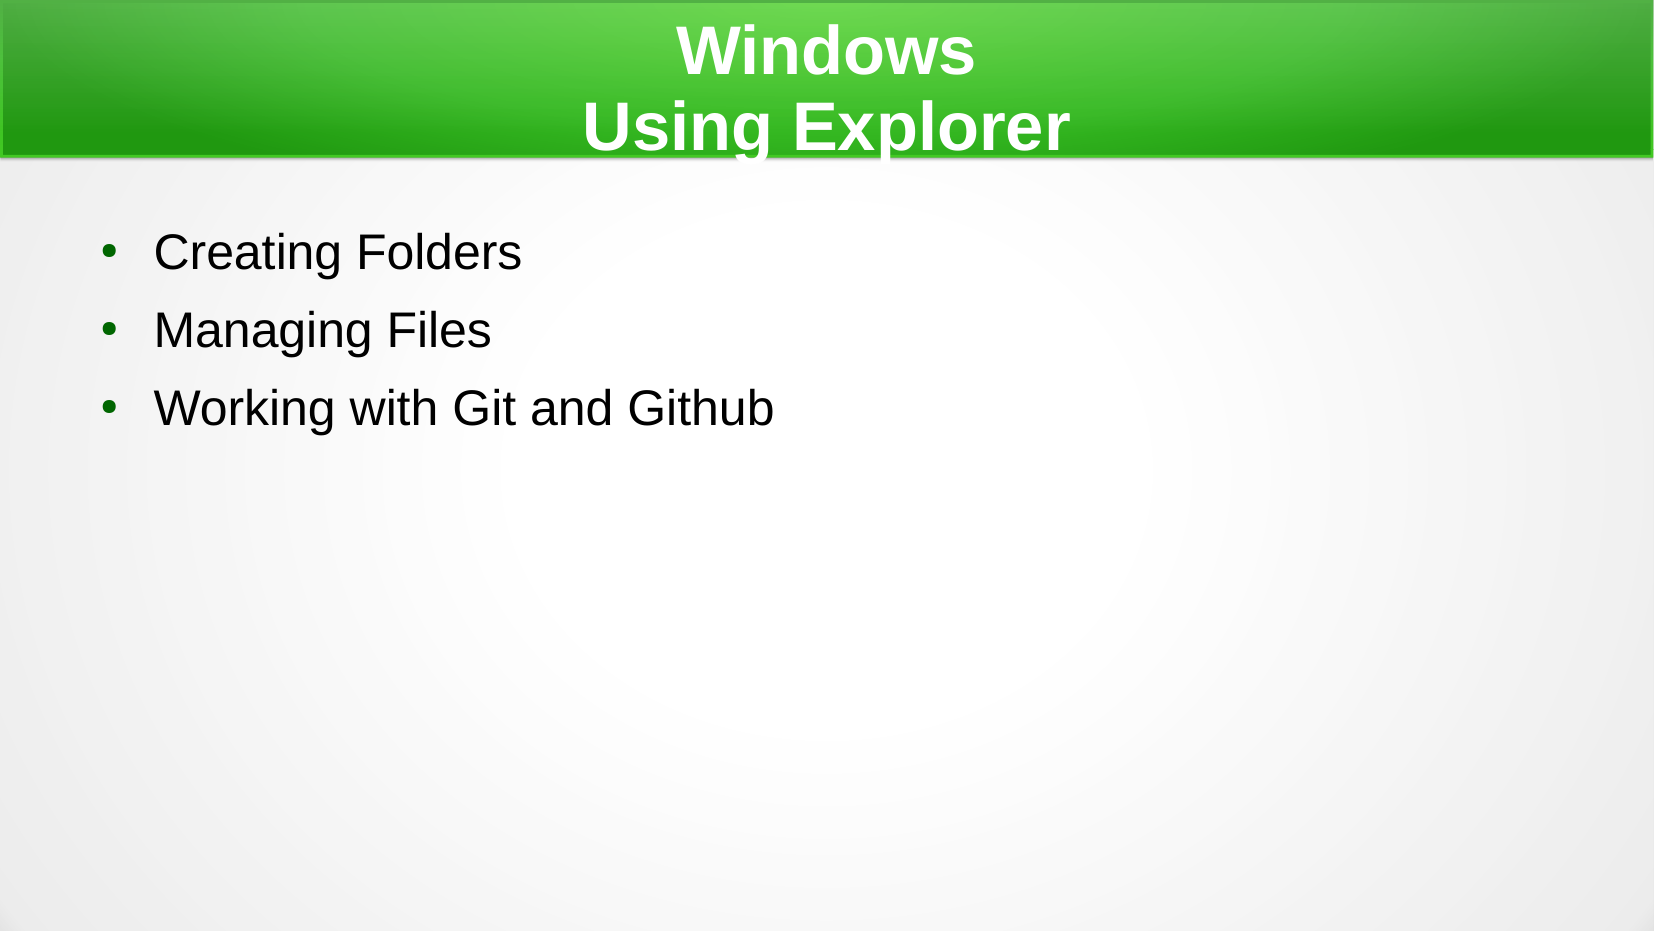

# Windows Using Explorer
Creating Folders
Managing Files
Working with Git and Github